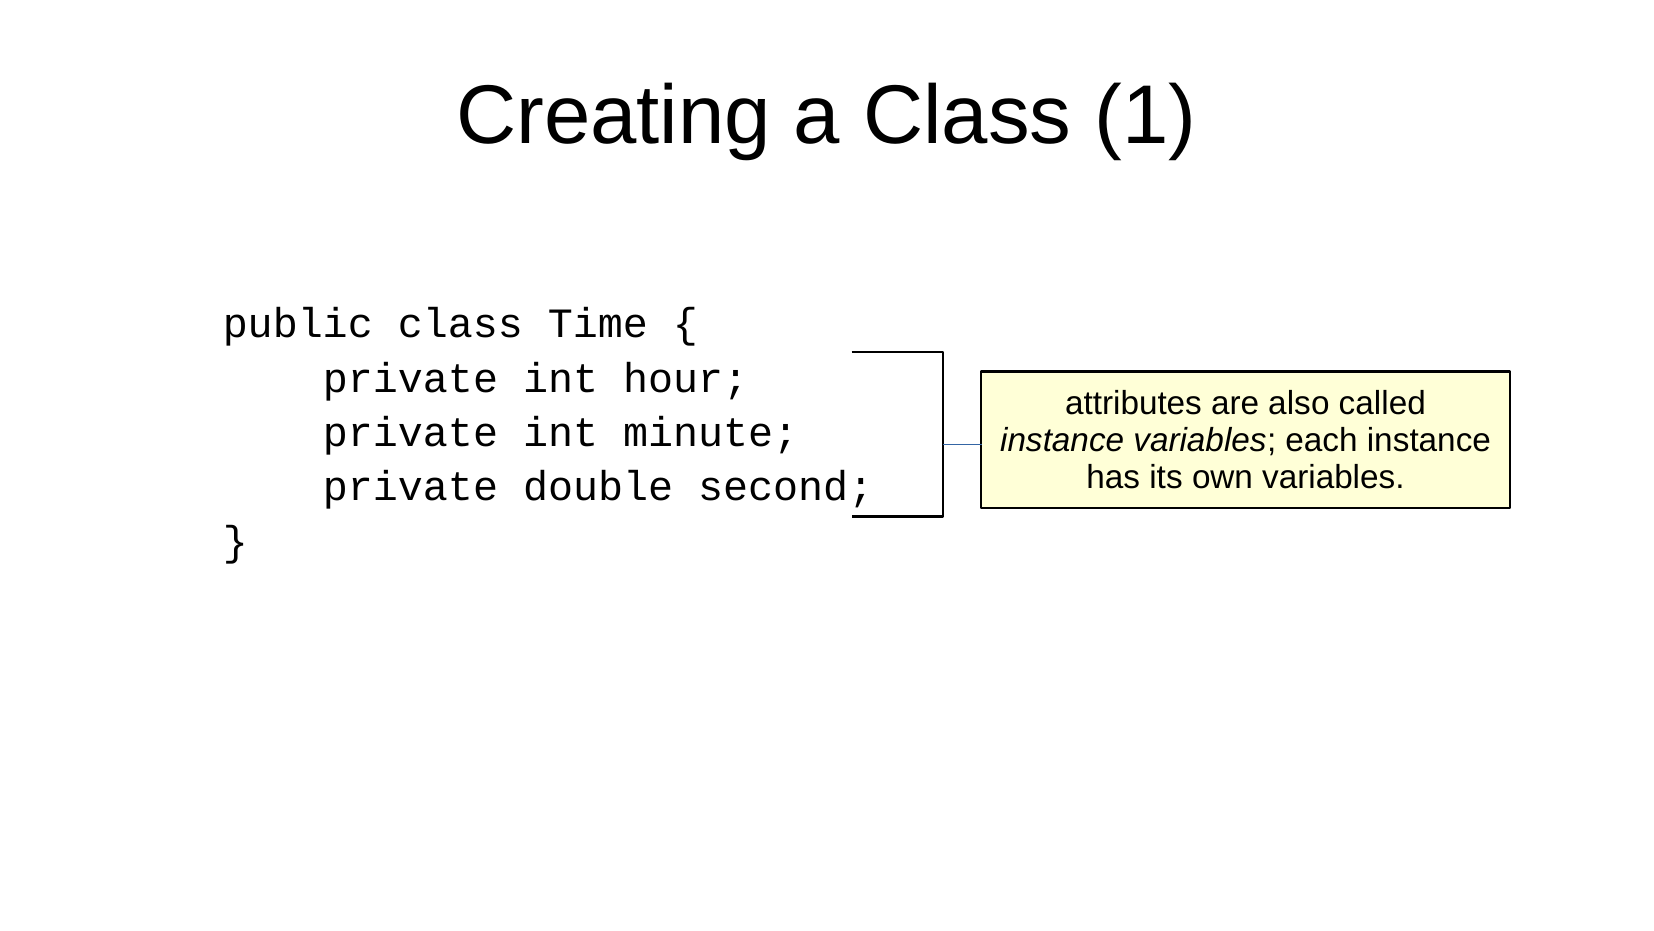

# Creating a Class (1)
public class Time {
 private int hour;
 private int minute;
 private double second;
}
attributes are also called
instance variables; each instance
has its own variables.